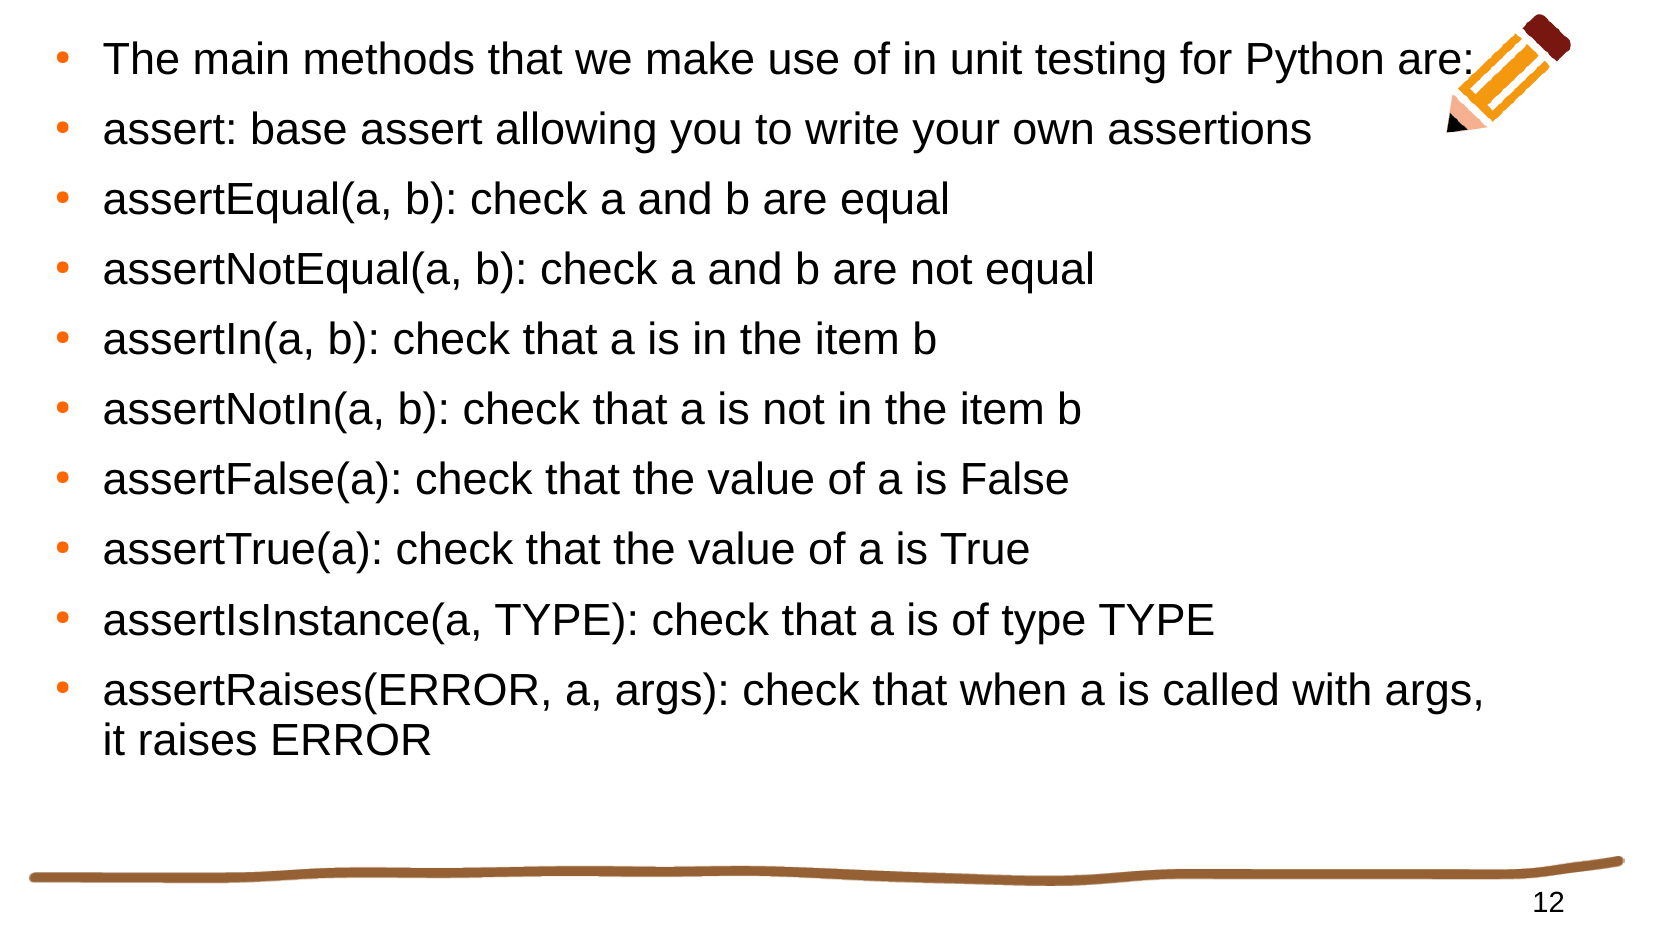

# The main methods that we make use of in unit testing for Python are:
assert: base assert allowing you to write your own assertions
assertEqual(a, b): check a and b are equal
assertNotEqual(a, b): check a and b are not equal
assertIn(a, b): check that a is in the item b
assertNotIn(a, b): check that a is not in the item b
assertFalse(a): check that the value of a is False
assertTrue(a): check that the value of a is True
assertIsInstance(a, TYPE): check that a is of type TYPE
assertRaises(ERROR, a, args): check that when a is called with args, it raises ERROR
12